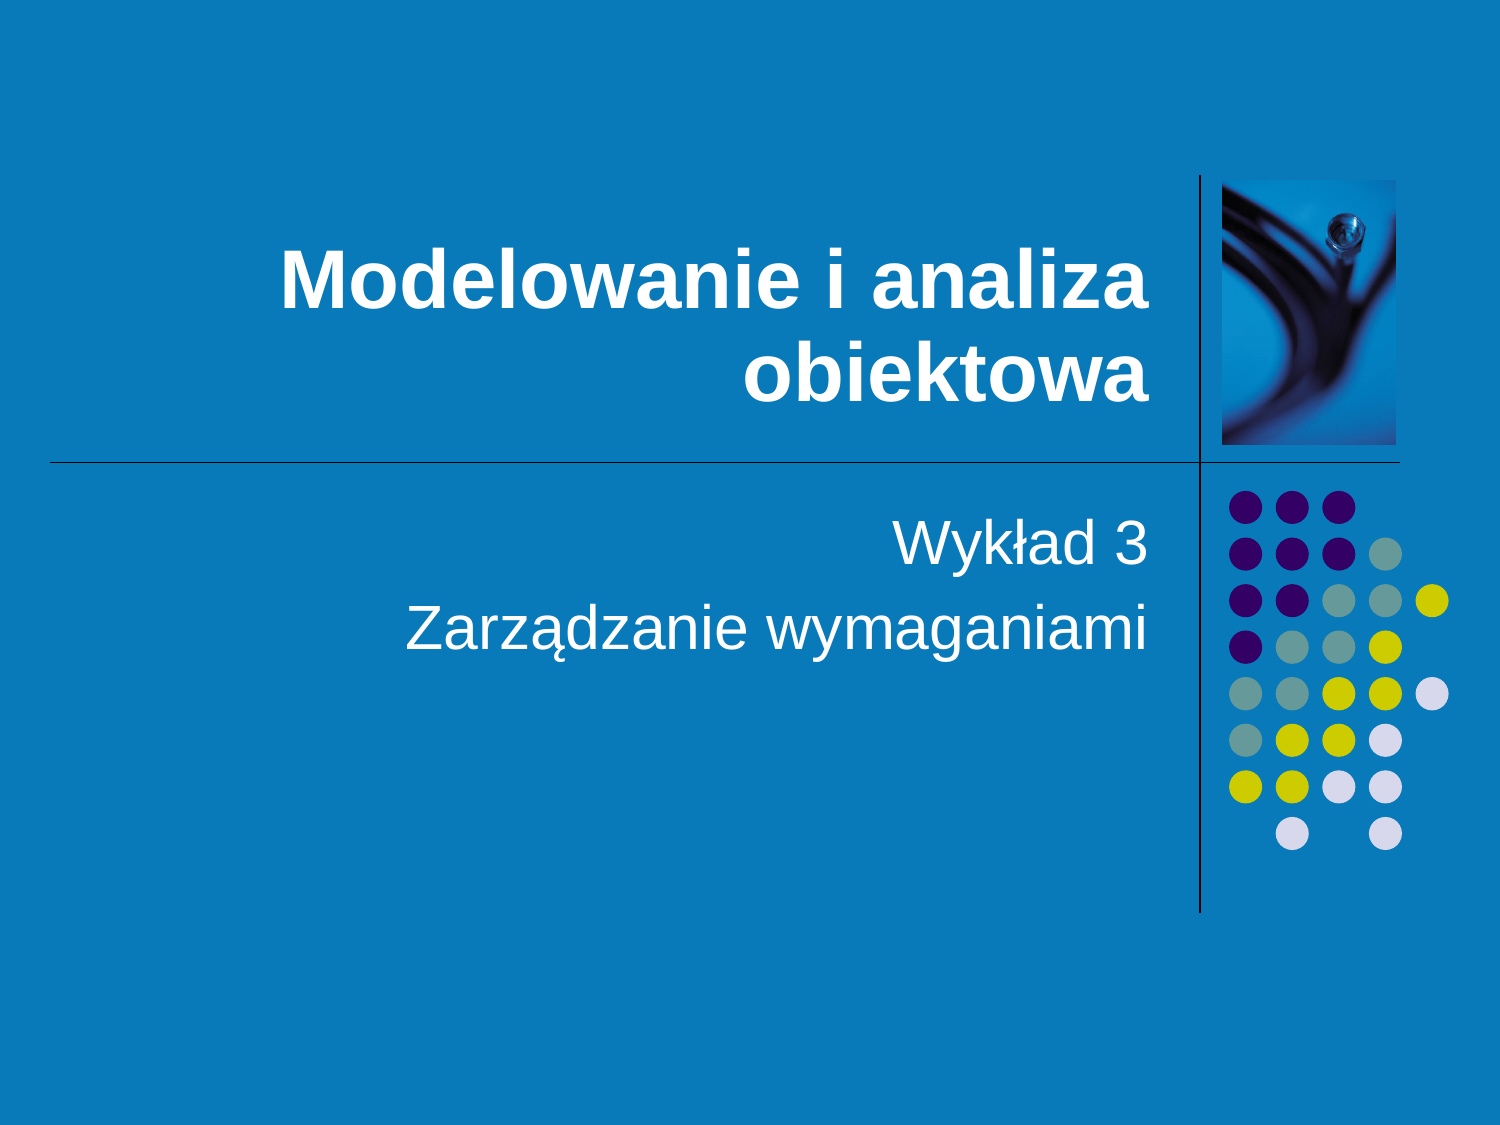

# Modelowanie i analiza obiektowa
Wykład 3
Zarządzanie wymaganiami